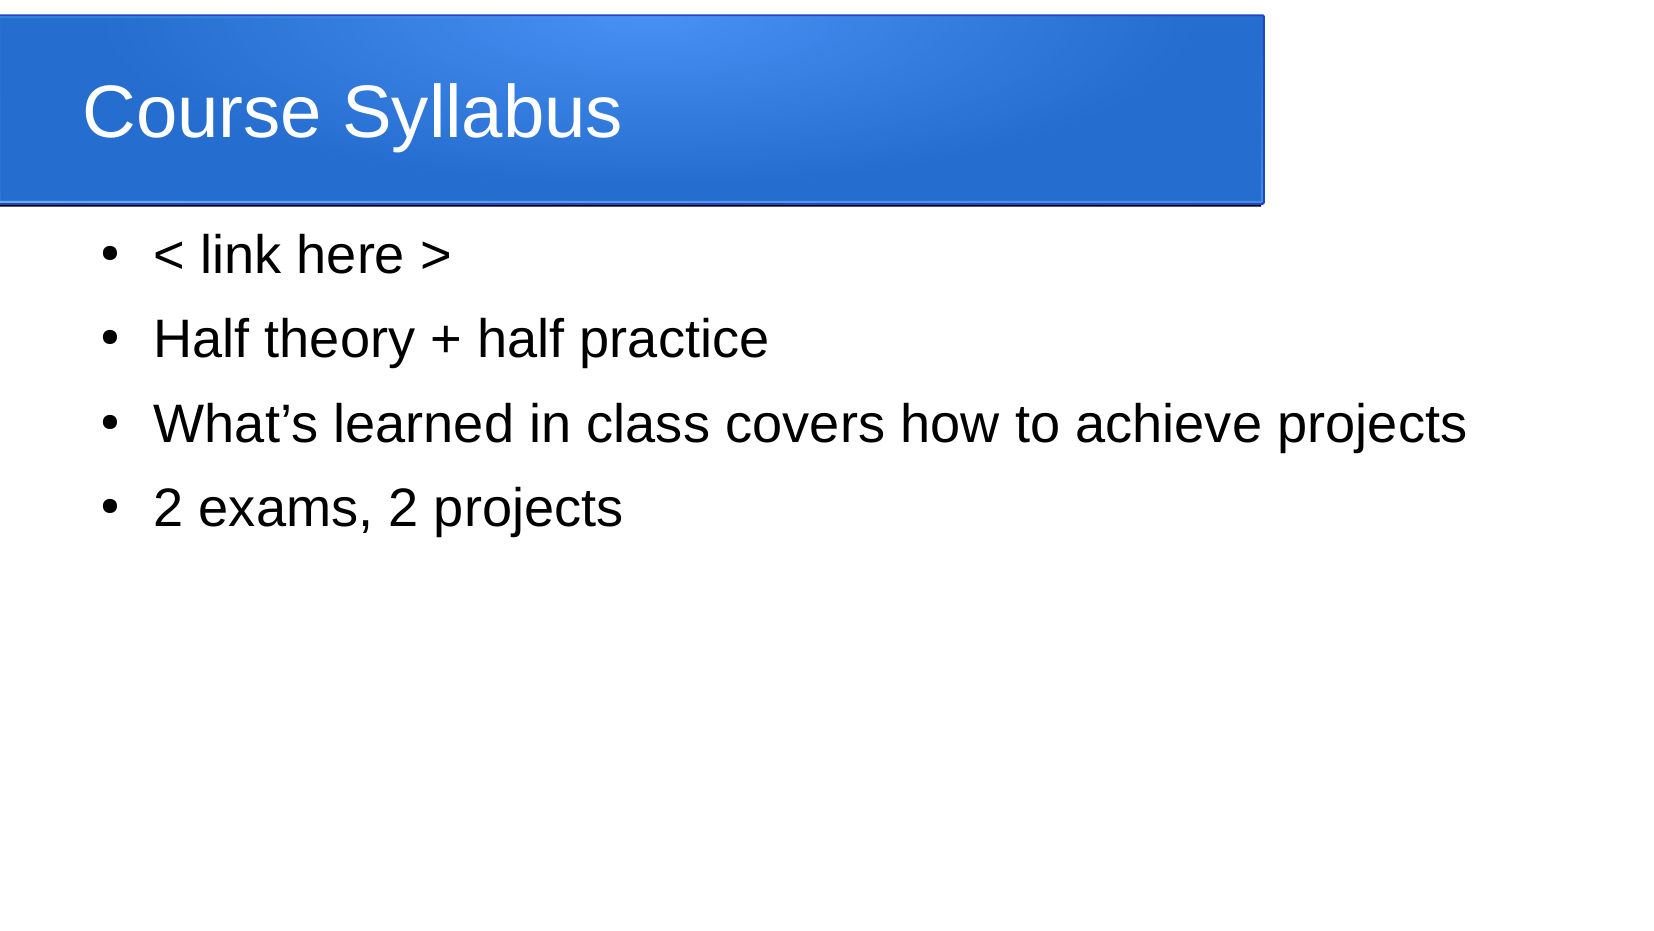

# Course Syllabus
< link here >
Half theory + half practice
What’s learned in class covers how to achieve projects
2 exams, 2 projects